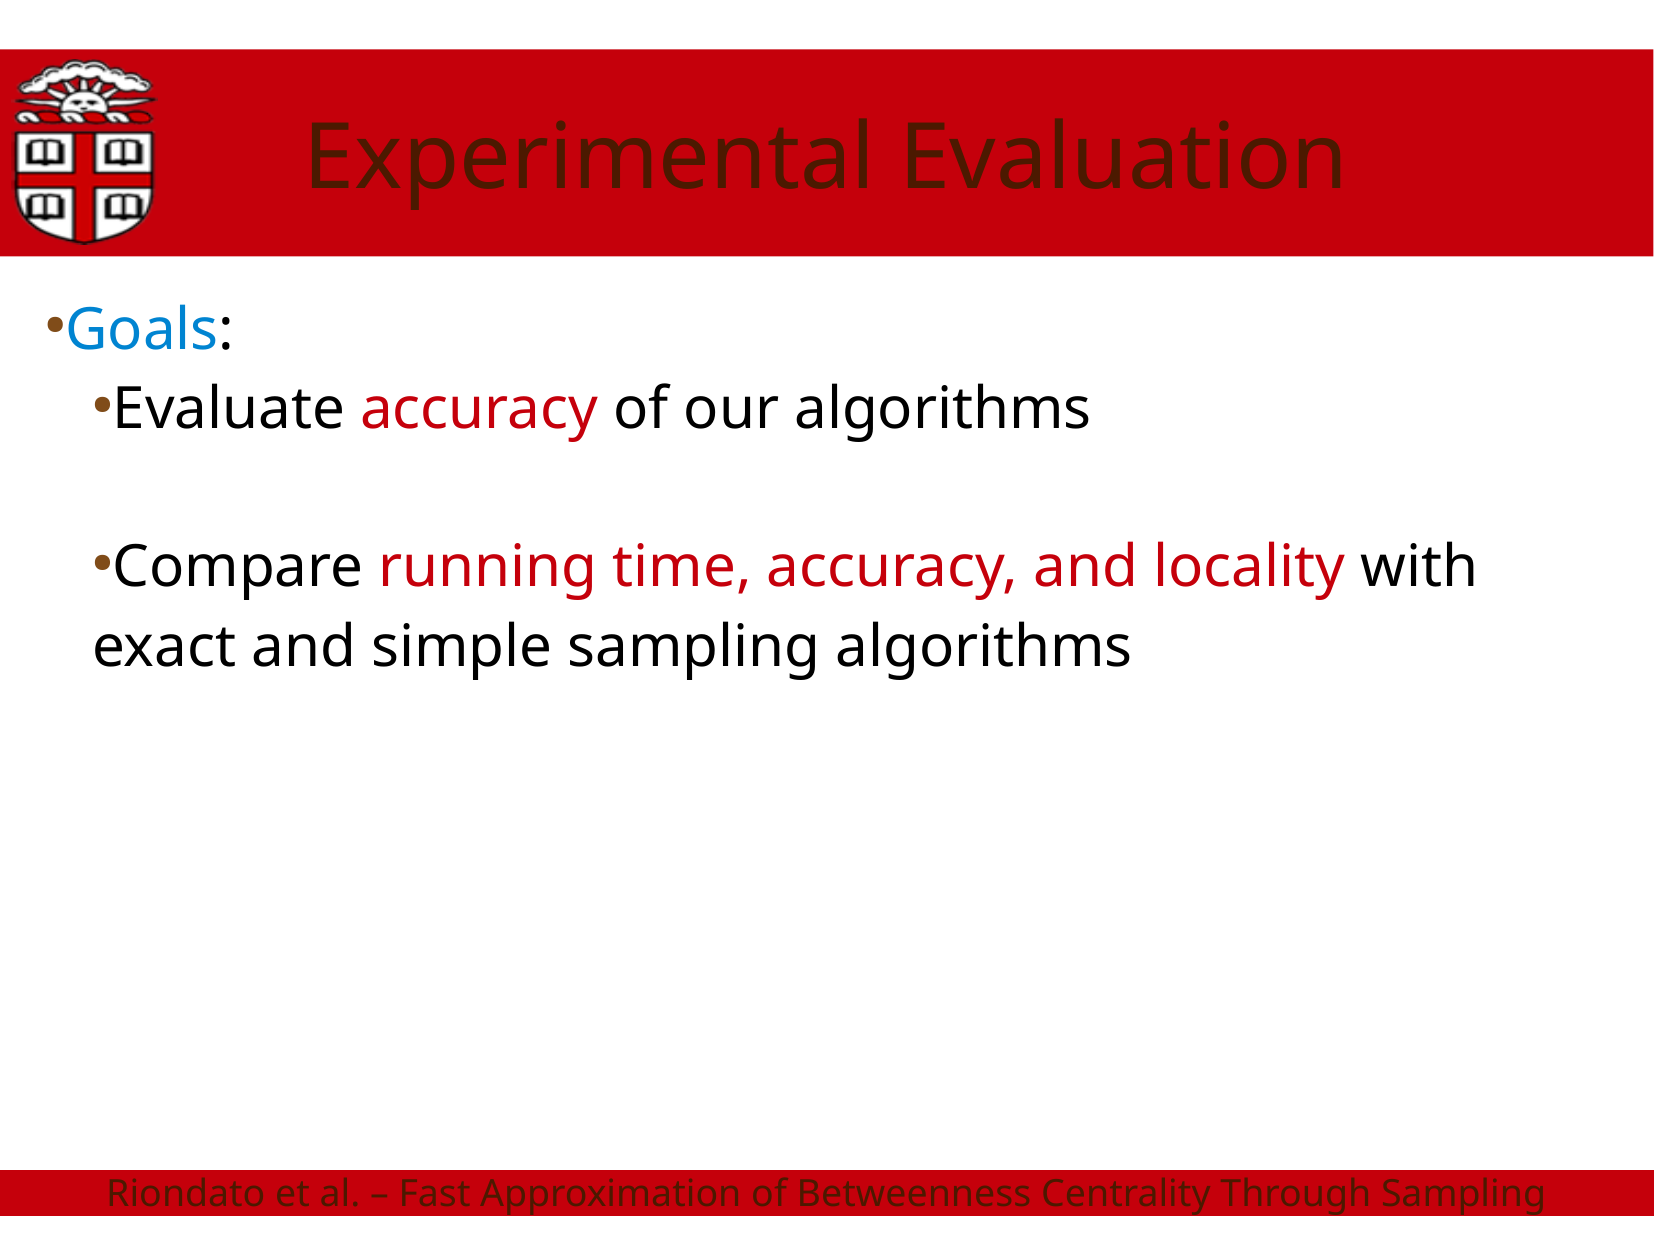

# Experimental Evaluation
Goals:
Evaluate accuracy of our algorithms
Compare running time, accuracy, and locality with exact and simple sampling algorithms
Riondato et al. – Fast Approximation of Betweenness Centrality Through Sampling